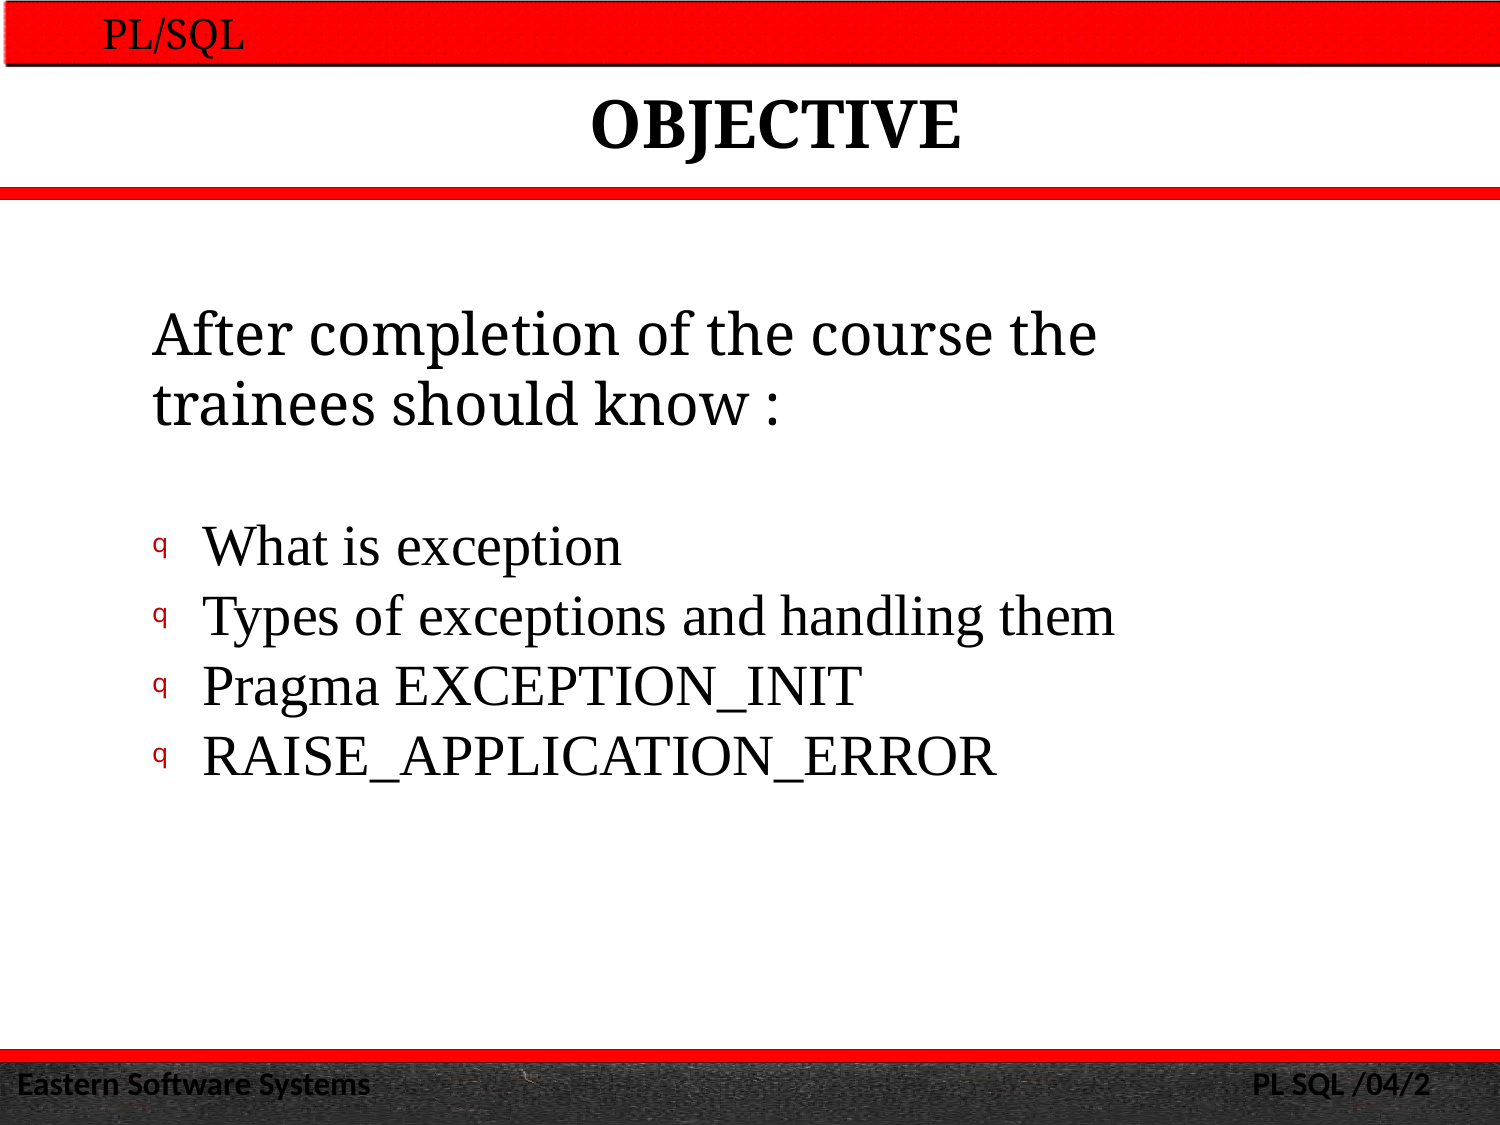

PL/SQL
 OBJECTIVE
After completion of the course the trainees should know :
 What is exception
 Types of exceptions and handling them
 Pragma EXCEPTION_INIT
 RAISE_APPLICATION_ERROR
Eastern Software Systems
 PL SQL /04/2